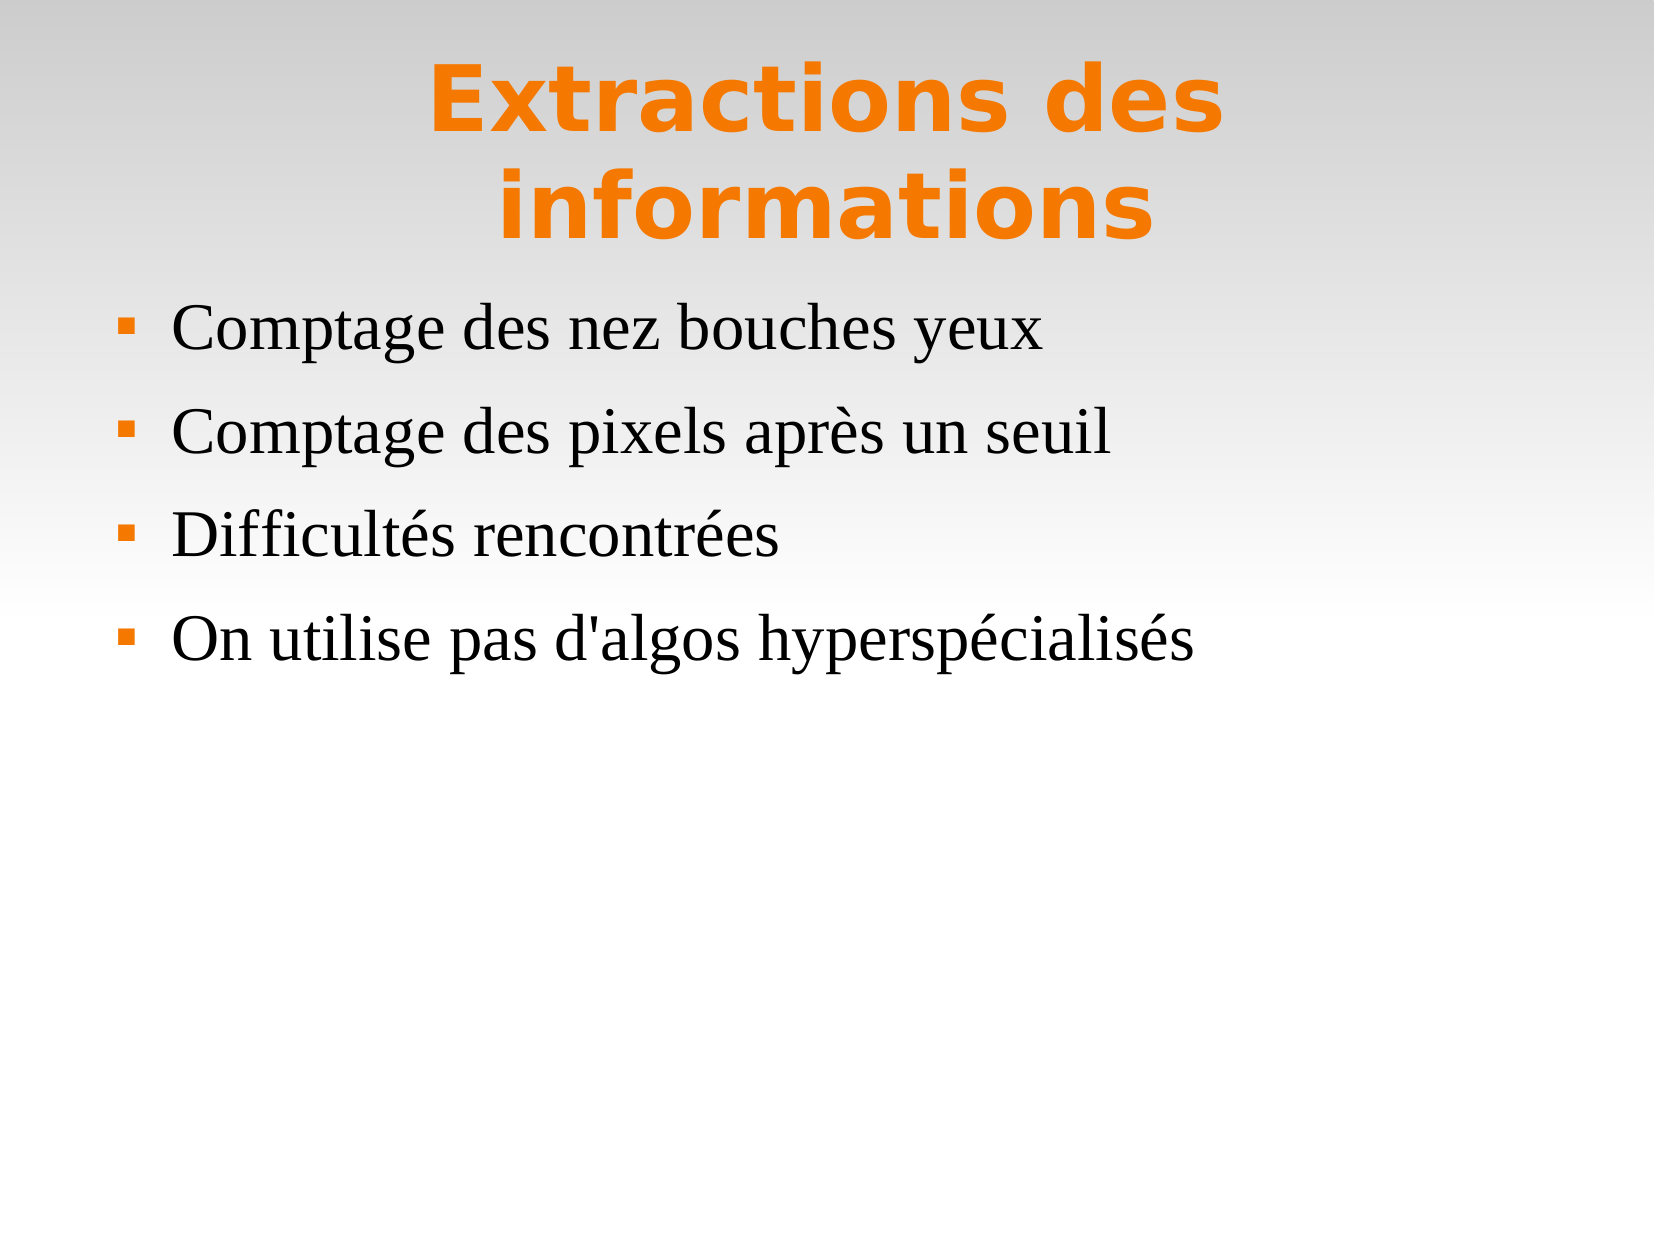

# Extractions des informations
Comptage des nez bouches yeux
Comptage des pixels après un seuil
Difficultés rencontrées
On utilise pas d'algos hyperspécialisés